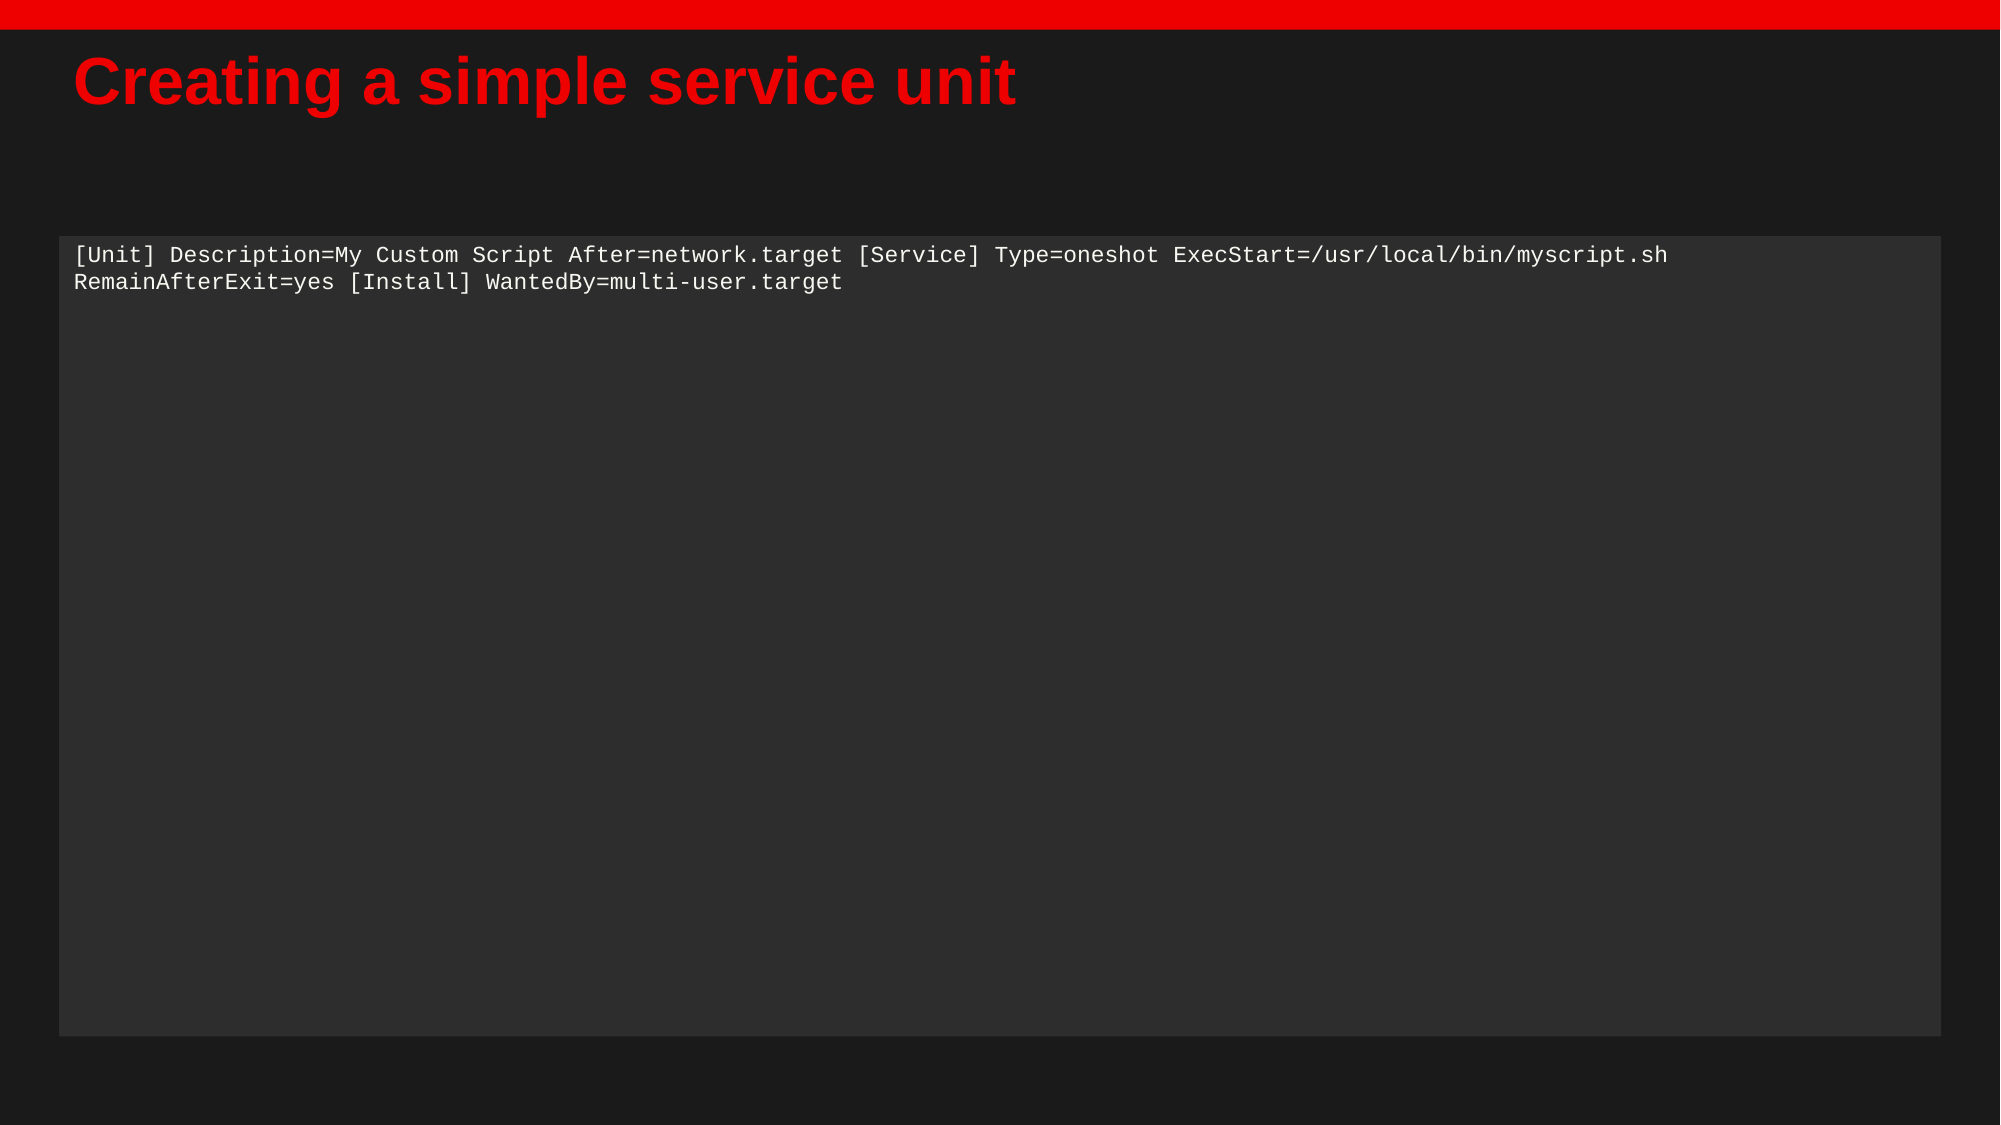

Creating a simple service unit
[Unit] Description=My Custom Script After=network.target [Service] Type=oneshot ExecStart=/usr/local/bin/myscript.sh RemainAfterExit=yes [Install] WantedBy=multi-user.target